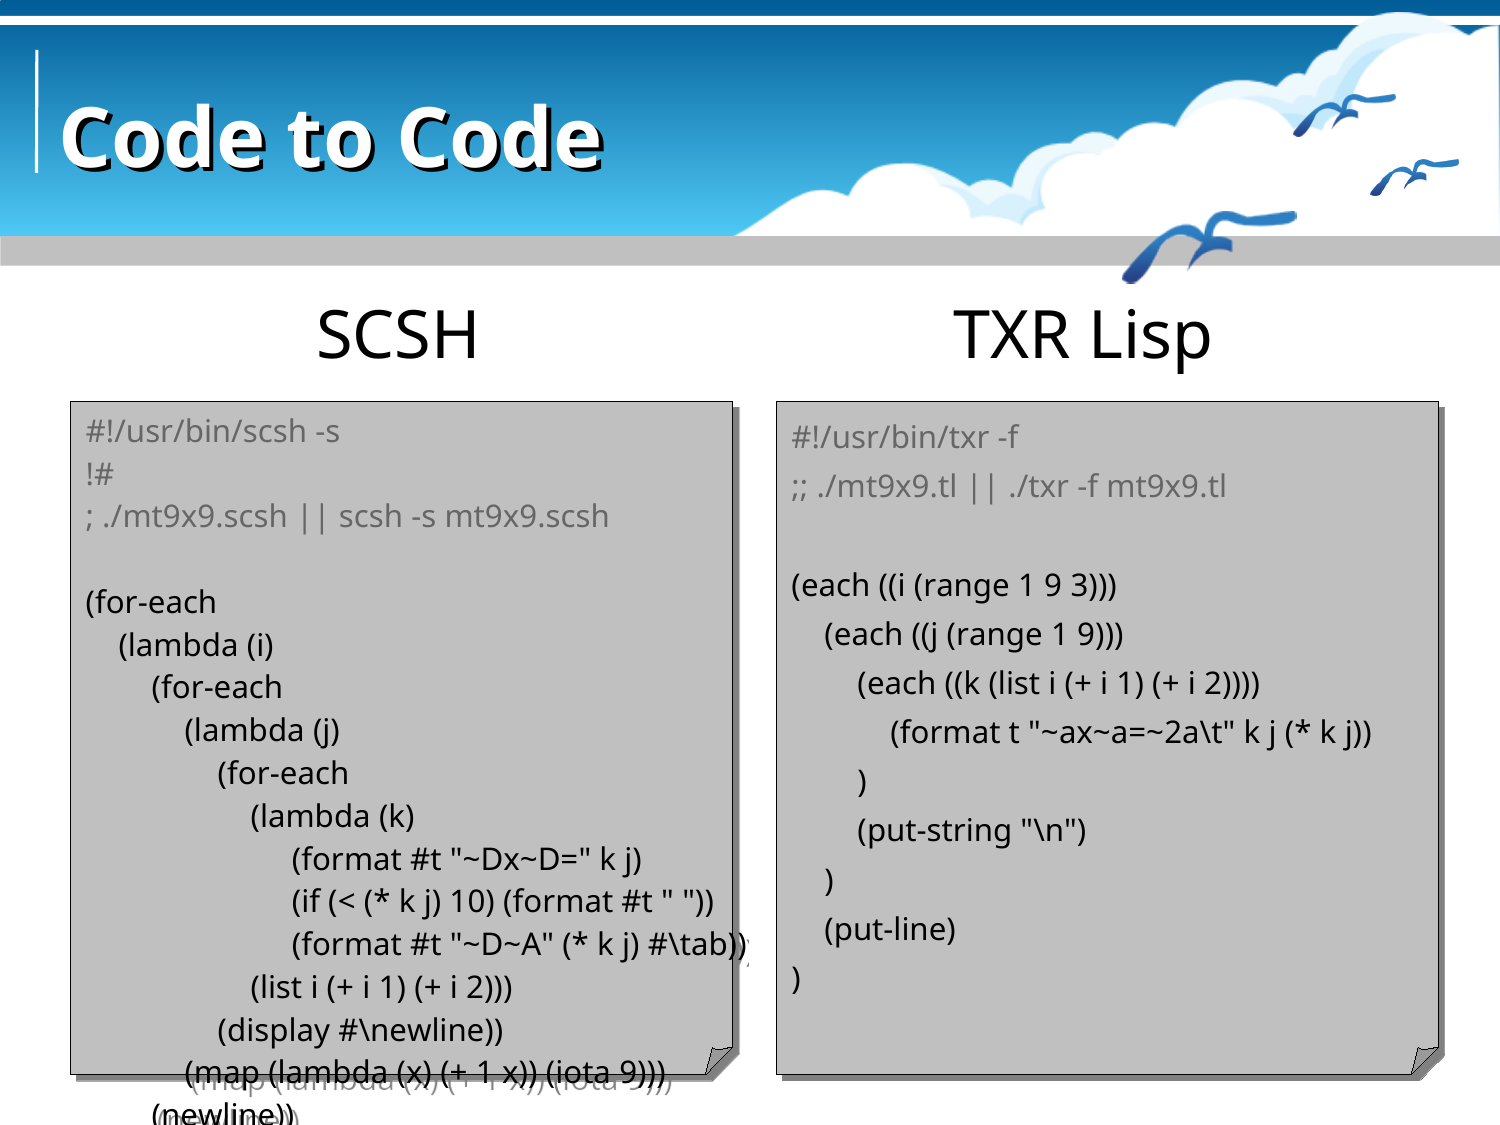

# Code to Code
TXR Lisp
SCSH
#!/usr/bin/scsh -s
!#
; ./mt9x9.scsh || scsh -s mt9x9.scsh
(for-each
 (lambda (i)
 (for-each
 (lambda (j)
 (for-each
 (lambda (k)
 (format #t "~Dx~D=" k j)
 (if (< (* k j) 10) (format #t " "))
 (format #t "~D~A" (* k j) #\tab))
 (list i (+ i 1) (+ i 2)))
 (display #\newline))
 (map (lambda (x) (+ 1 x)) (iota 9)))
 (newline))
 '(1 4 7))
#!/usr/bin/txr -f
;; ./mt9x9.tl || ./txr -f mt9x9.tl
(each ((i (range 1 9 3)))
 (each ((j (range 1 9)))
 (each ((k (list i (+ i 1) (+ i 2))))
 (format t "~ax~a=~2a\t" k j (* k j))
 )
 (put-string "\n")
 )
 (put-line)
)